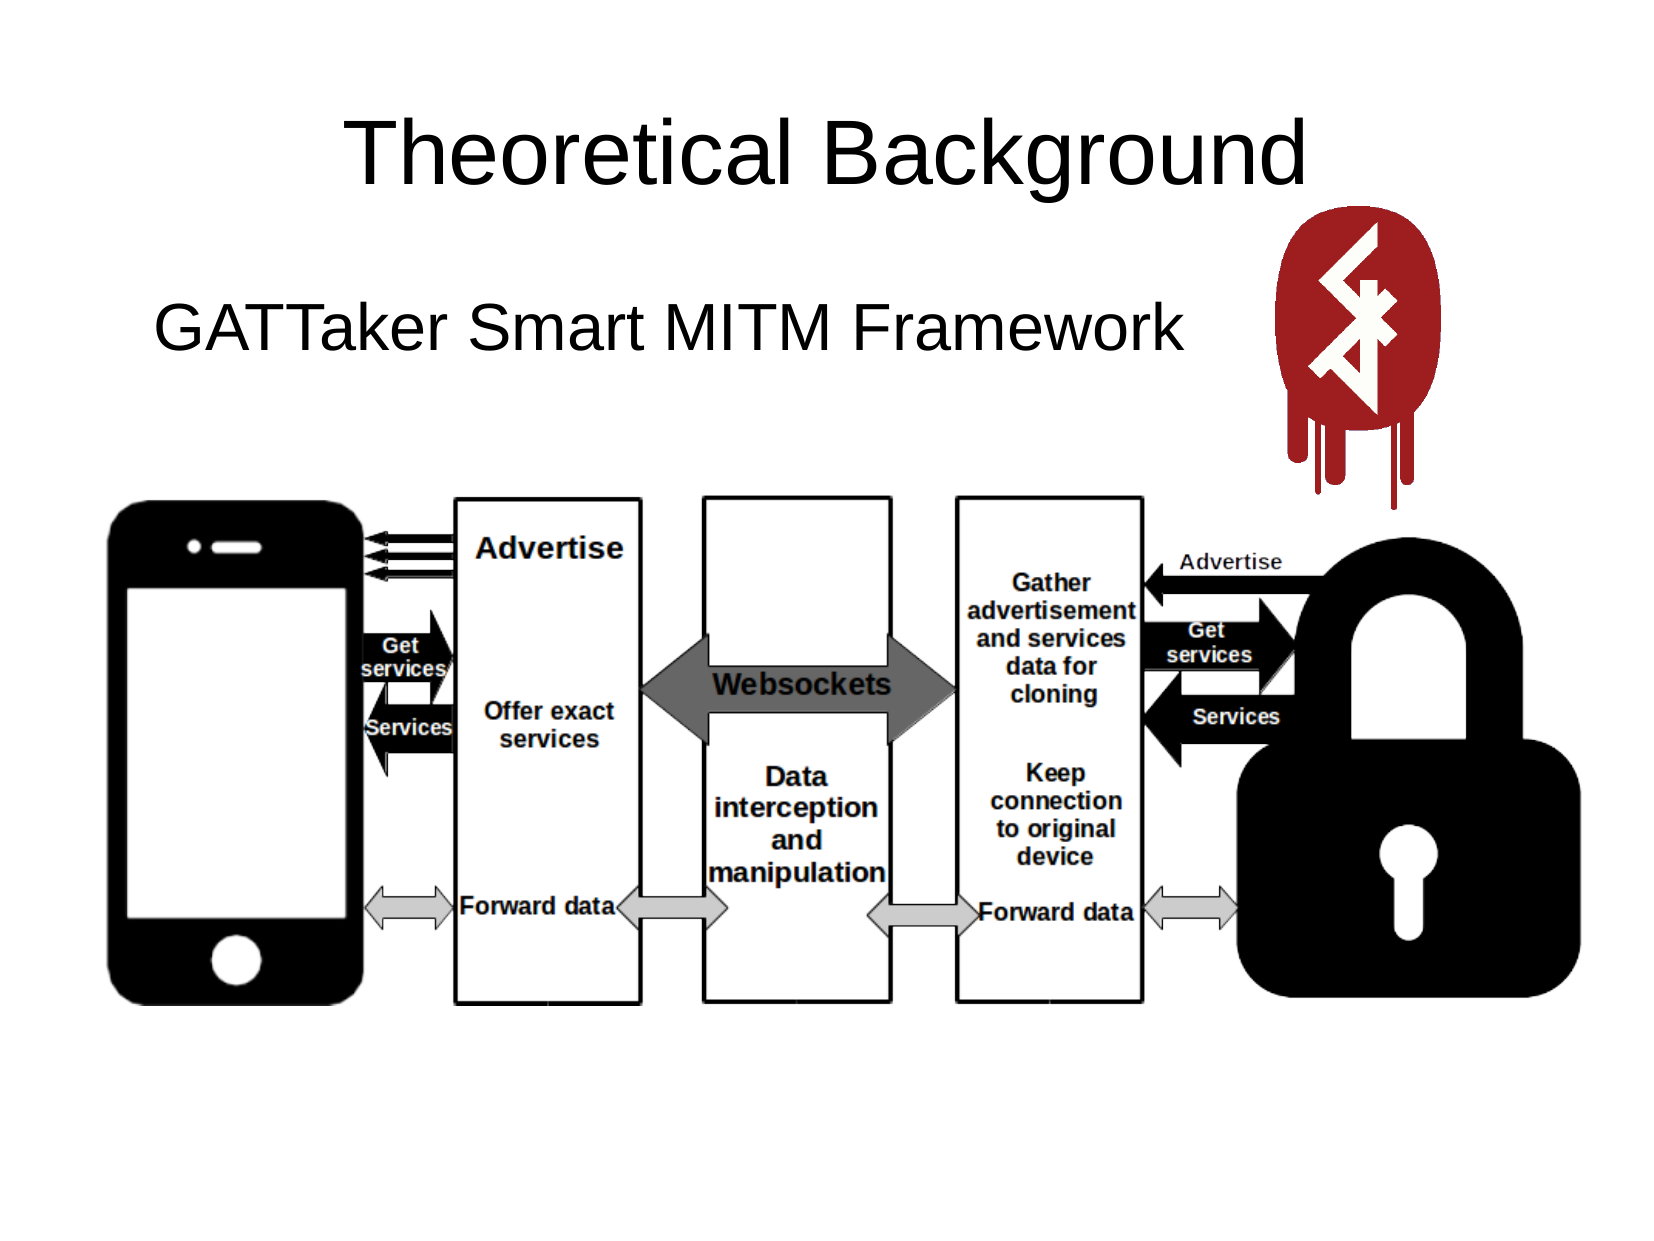

# Theoretical Background
GATTaker Smart MITM Framework